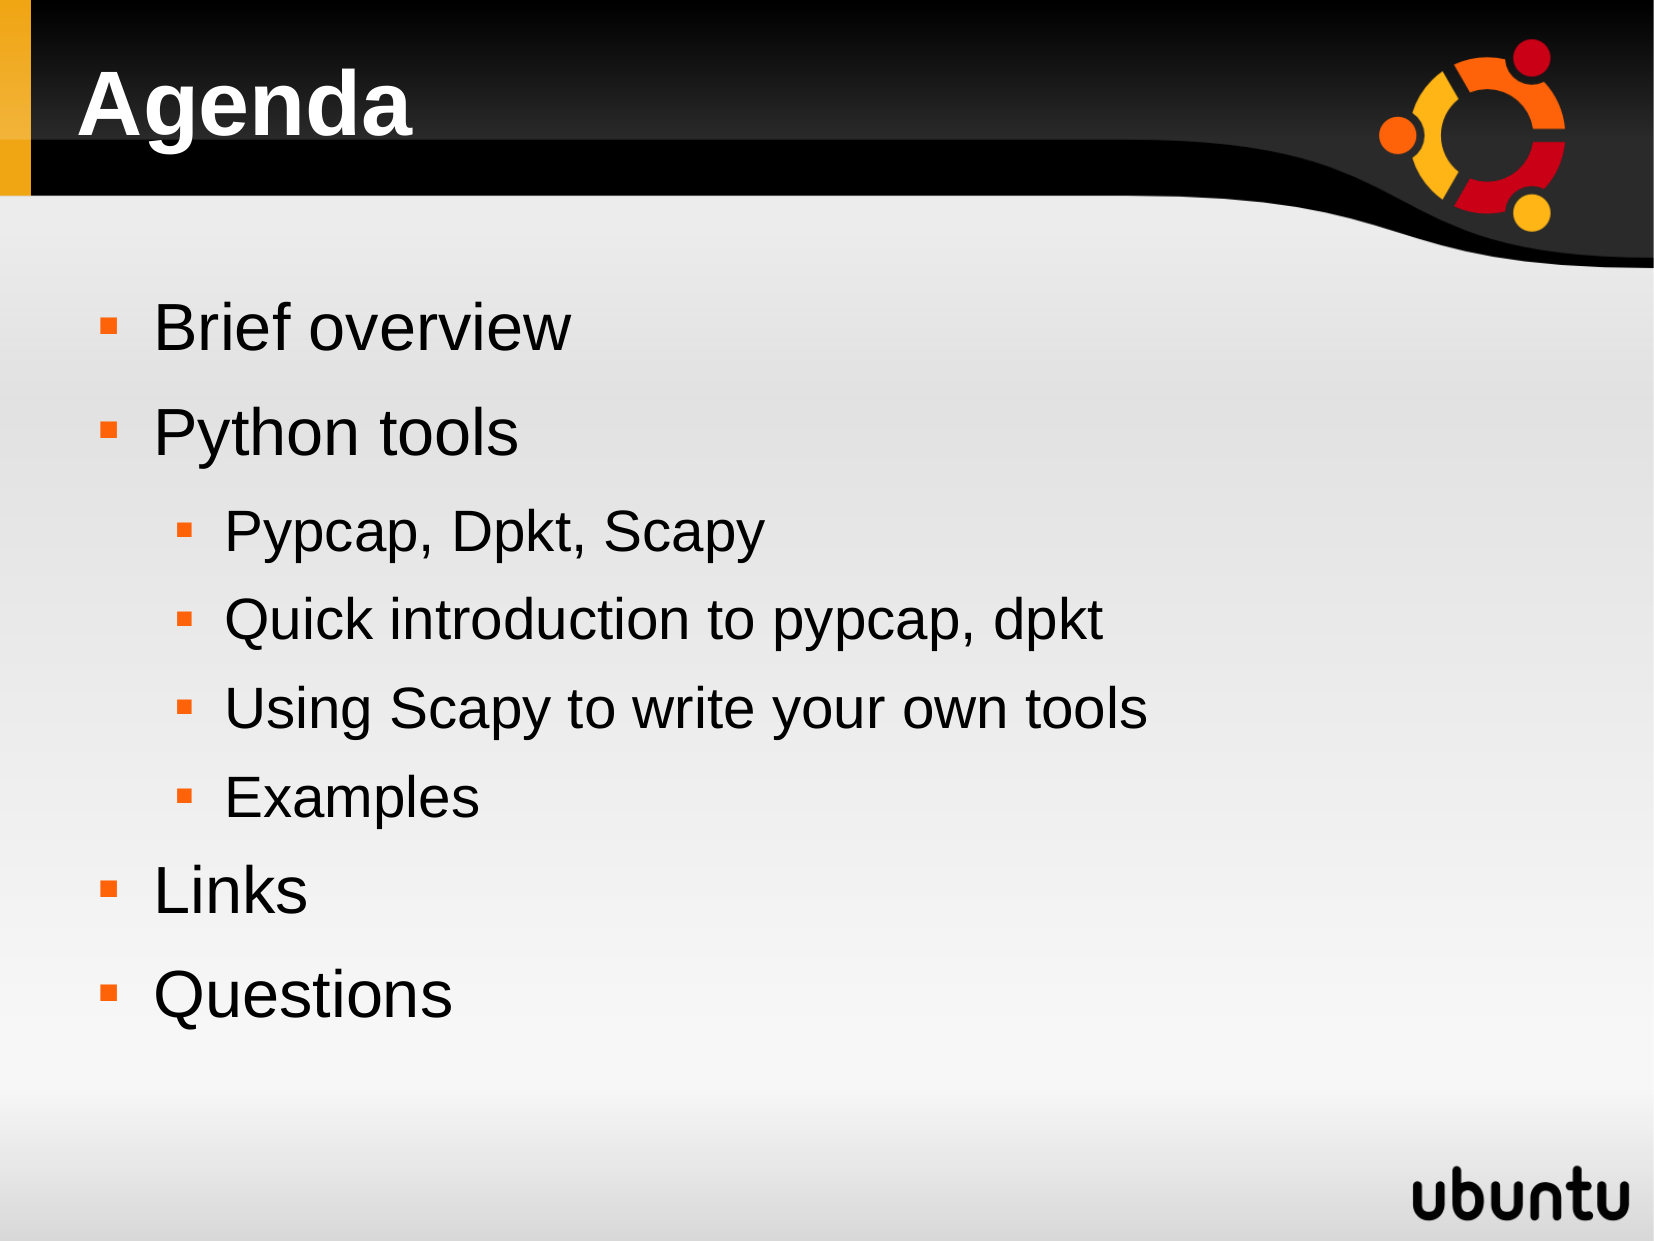

# Agenda
Brief overview
Python tools
Pypcap, Dpkt, Scapy
Quick introduction to pypcap, dpkt
Using Scapy to write your own tools
Examples
Links
Questions